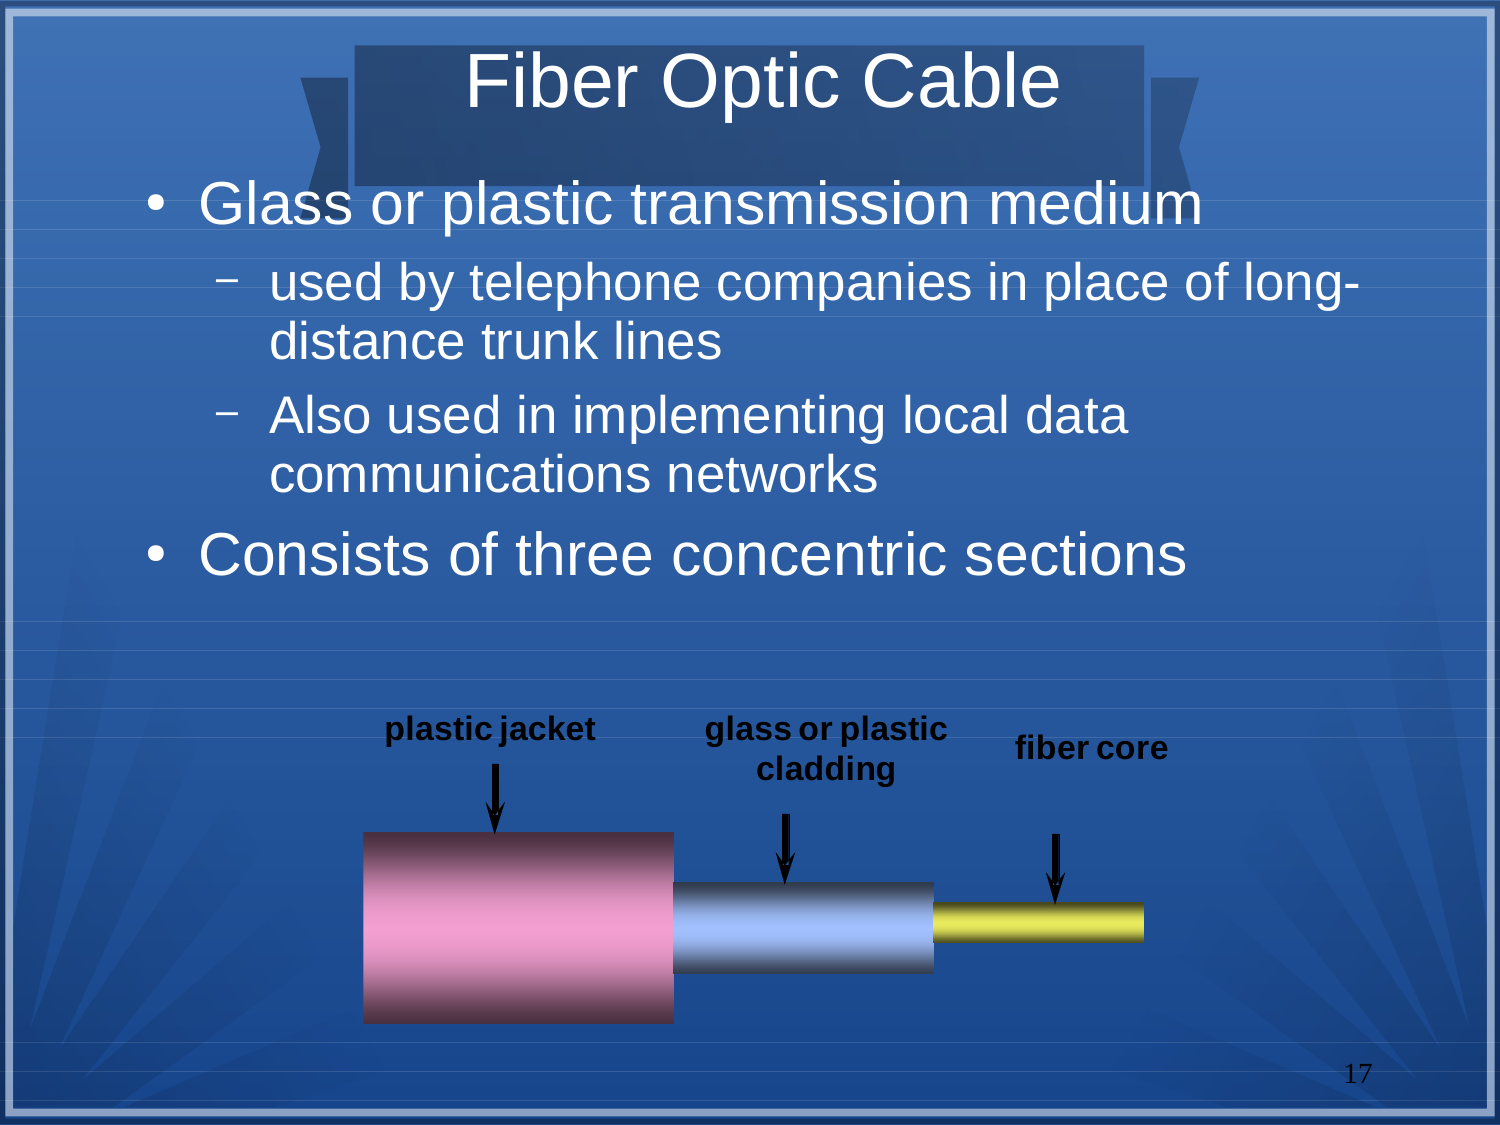

# Fiber Optic Cable
Glass or plastic transmission medium
used by telephone companies in place of long-distance trunk lines
Also used in implementing local data communications networks
Consists of three concentric sections